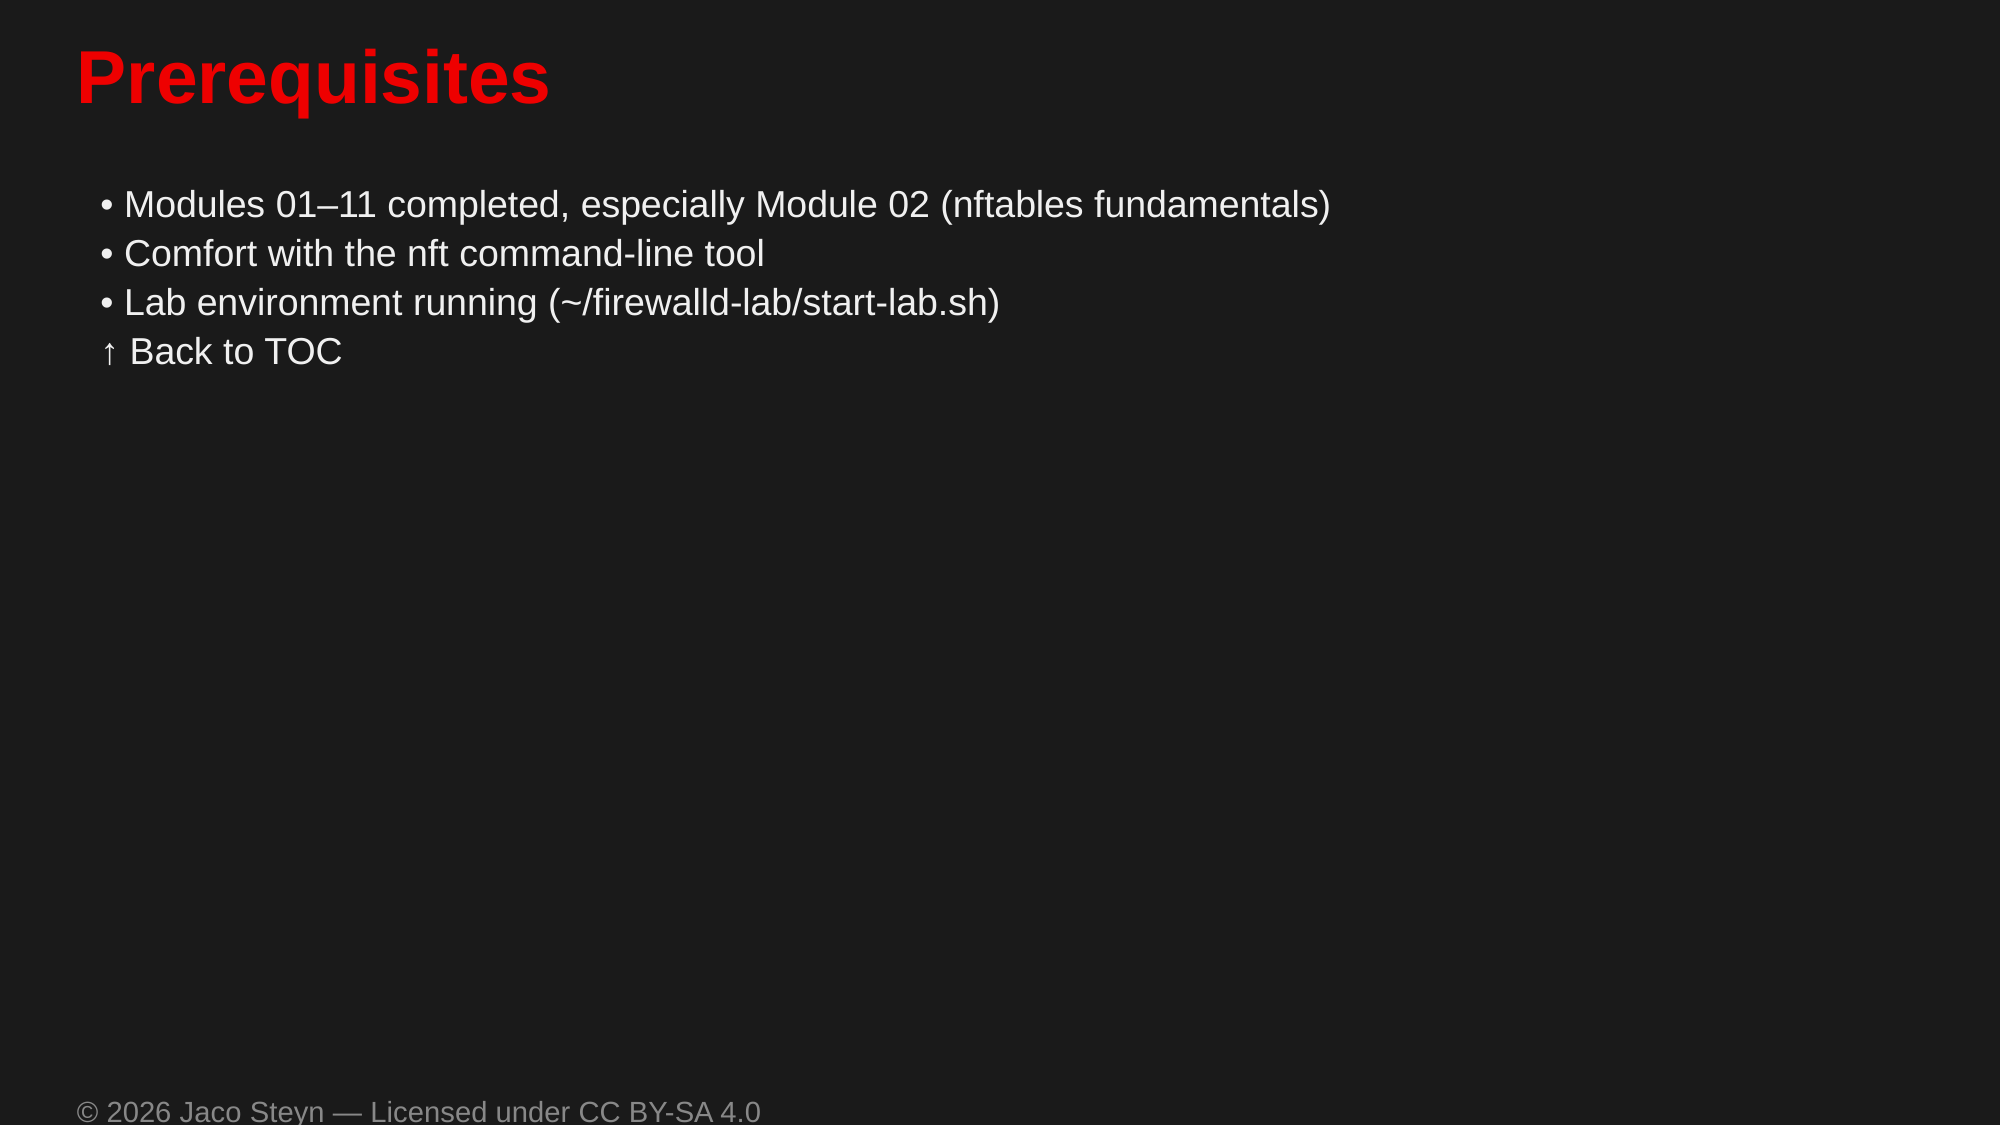

Prerequisites
• Modules 01–11 completed, especially Module 02 (nftables fundamentals)
• Comfort with the nft command-line tool
• Lab environment running (~/firewalld-lab/start-lab.sh)
↑ Back to TOC
© 2026 Jaco Steyn — Licensed under CC BY-SA 4.0